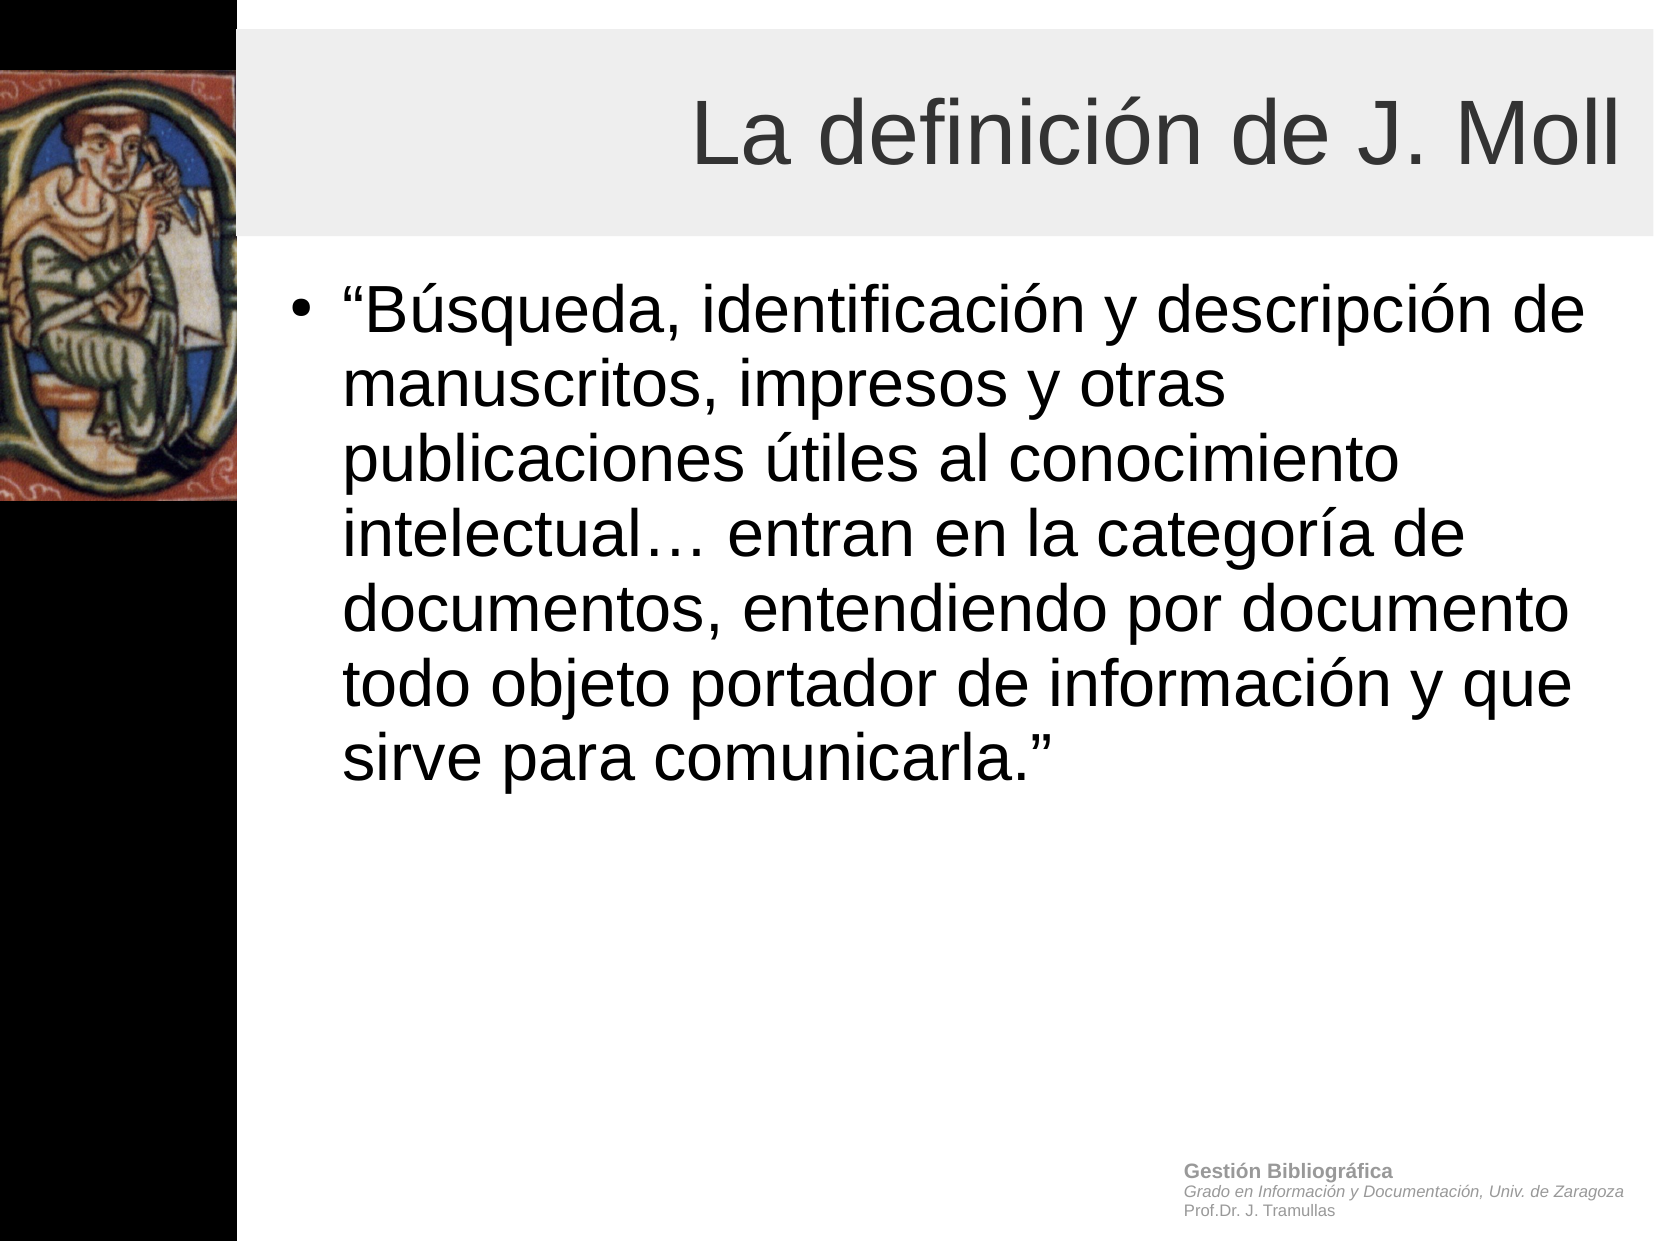

# La definición de J. Moll
“Búsqueda, identificación y descripción de manuscritos, impresos y otras publicaciones útiles al conocimiento intelectual… entran en la categoría de documentos, entendiendo por documento todo objeto portador de información y que sirve para comunicarla.”